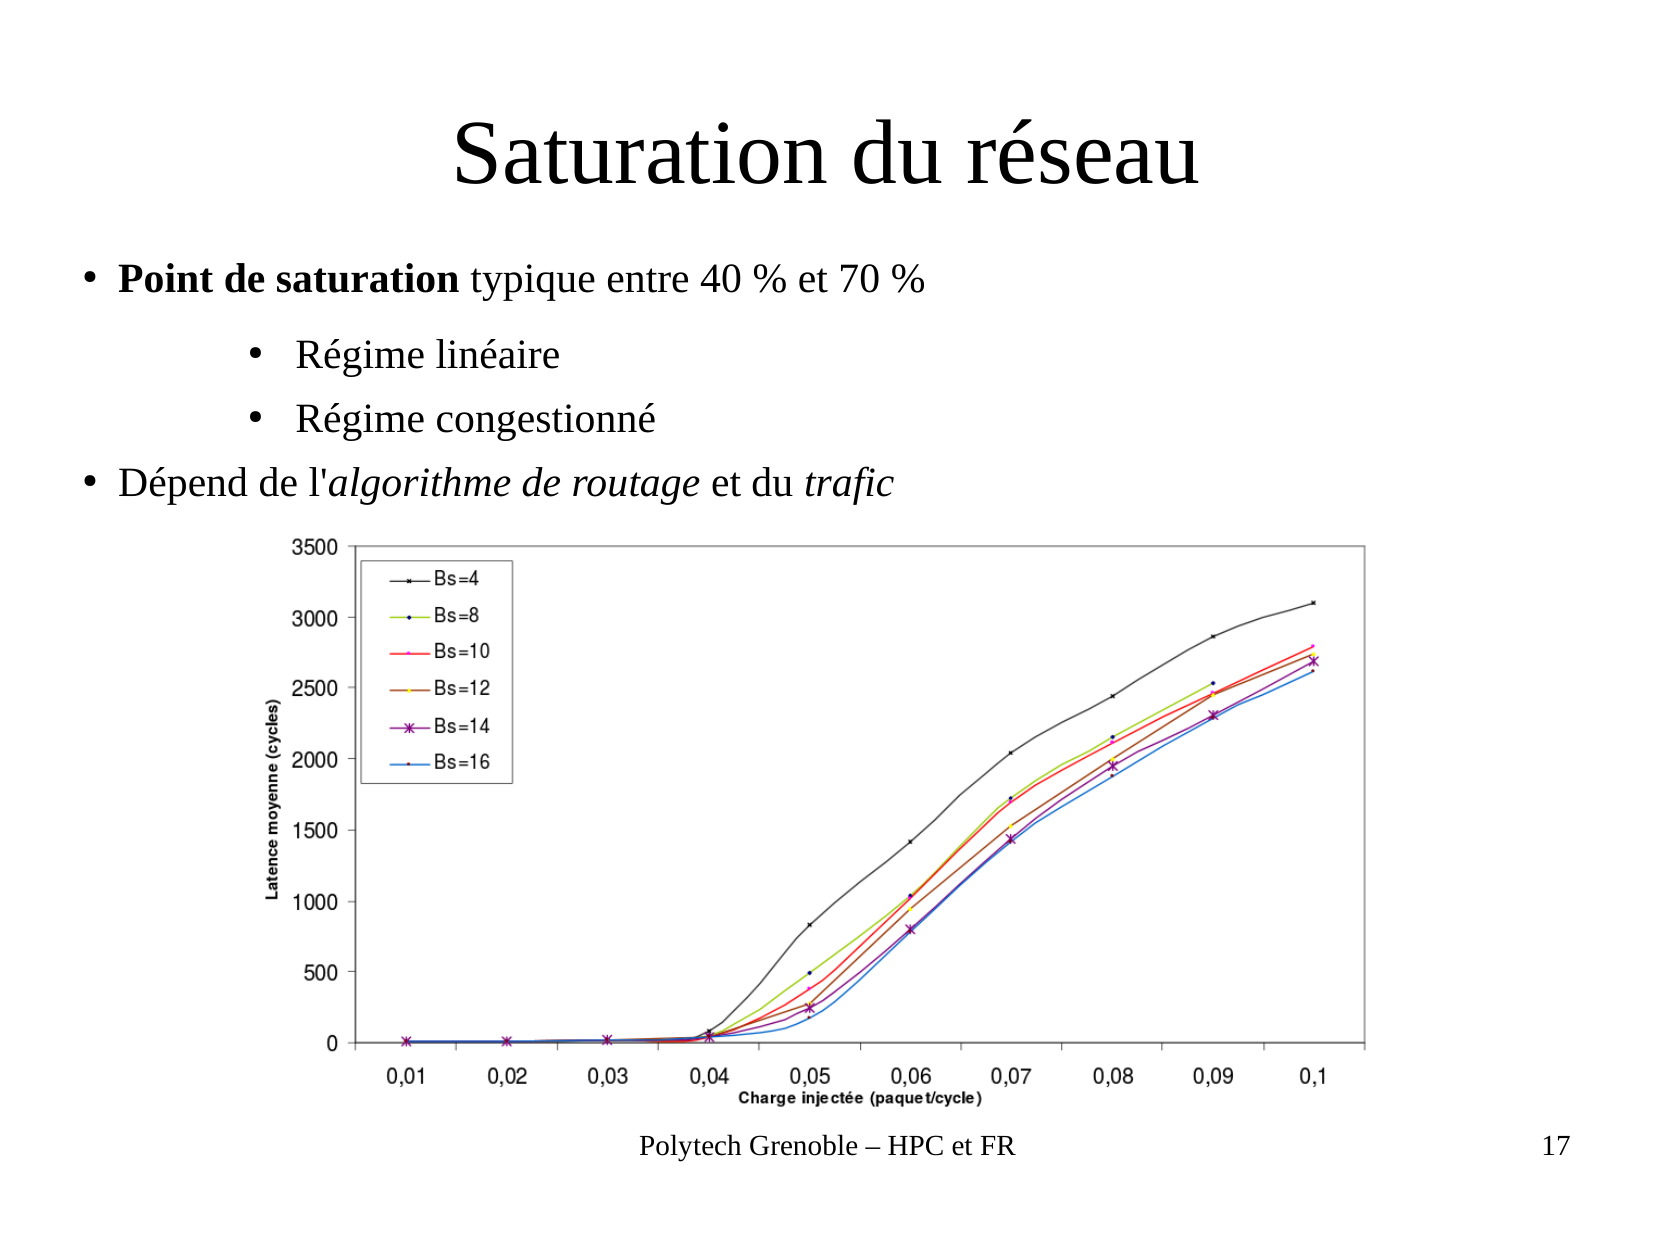

# Saturation du réseau
Point de saturation typique entre 40 % et 70 %
Régime linéaire
Régime congestionné
Dépend de l'algorithme de routage et du trafic
Matthieu PAYET
17